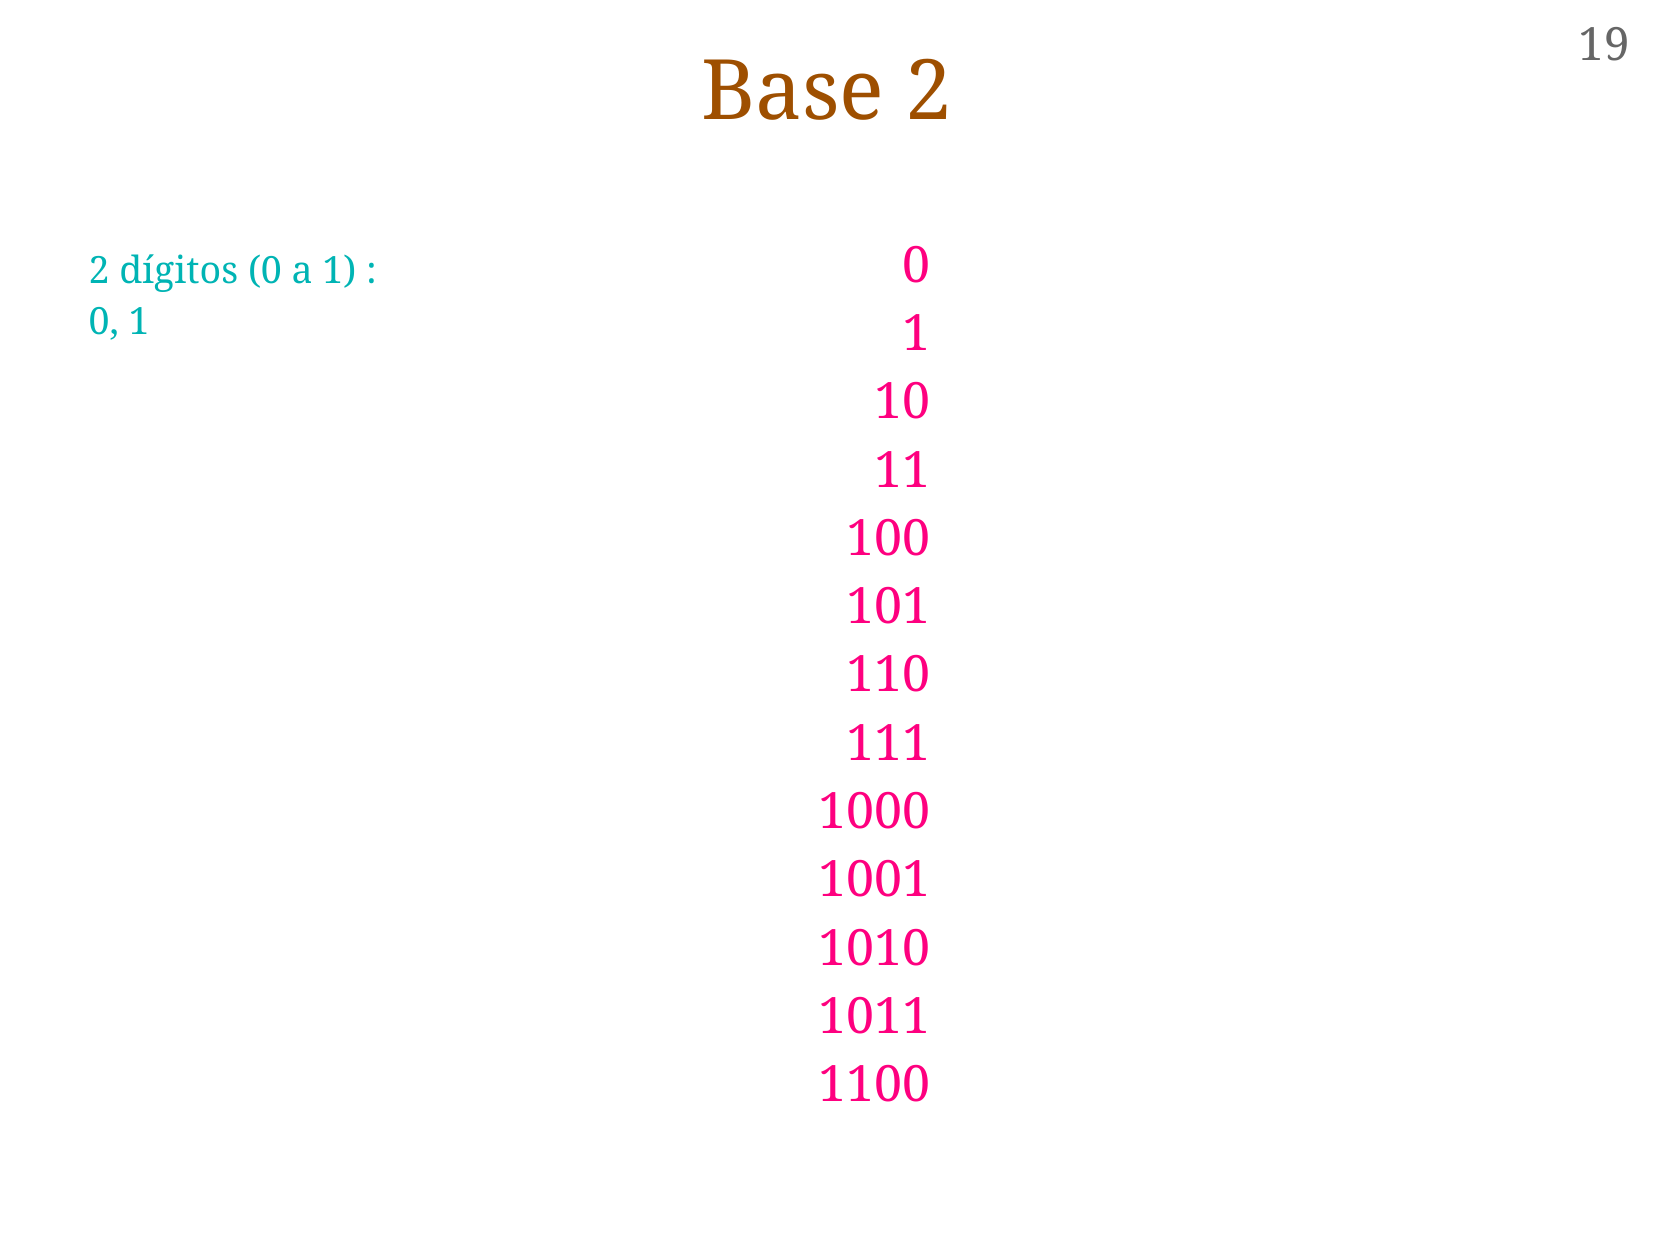

19
# Base 2
0
1
10
11
100
101
110
111
1000
1001
1010
1011
1100
2 dígitos (0 a 1) :
0, 1